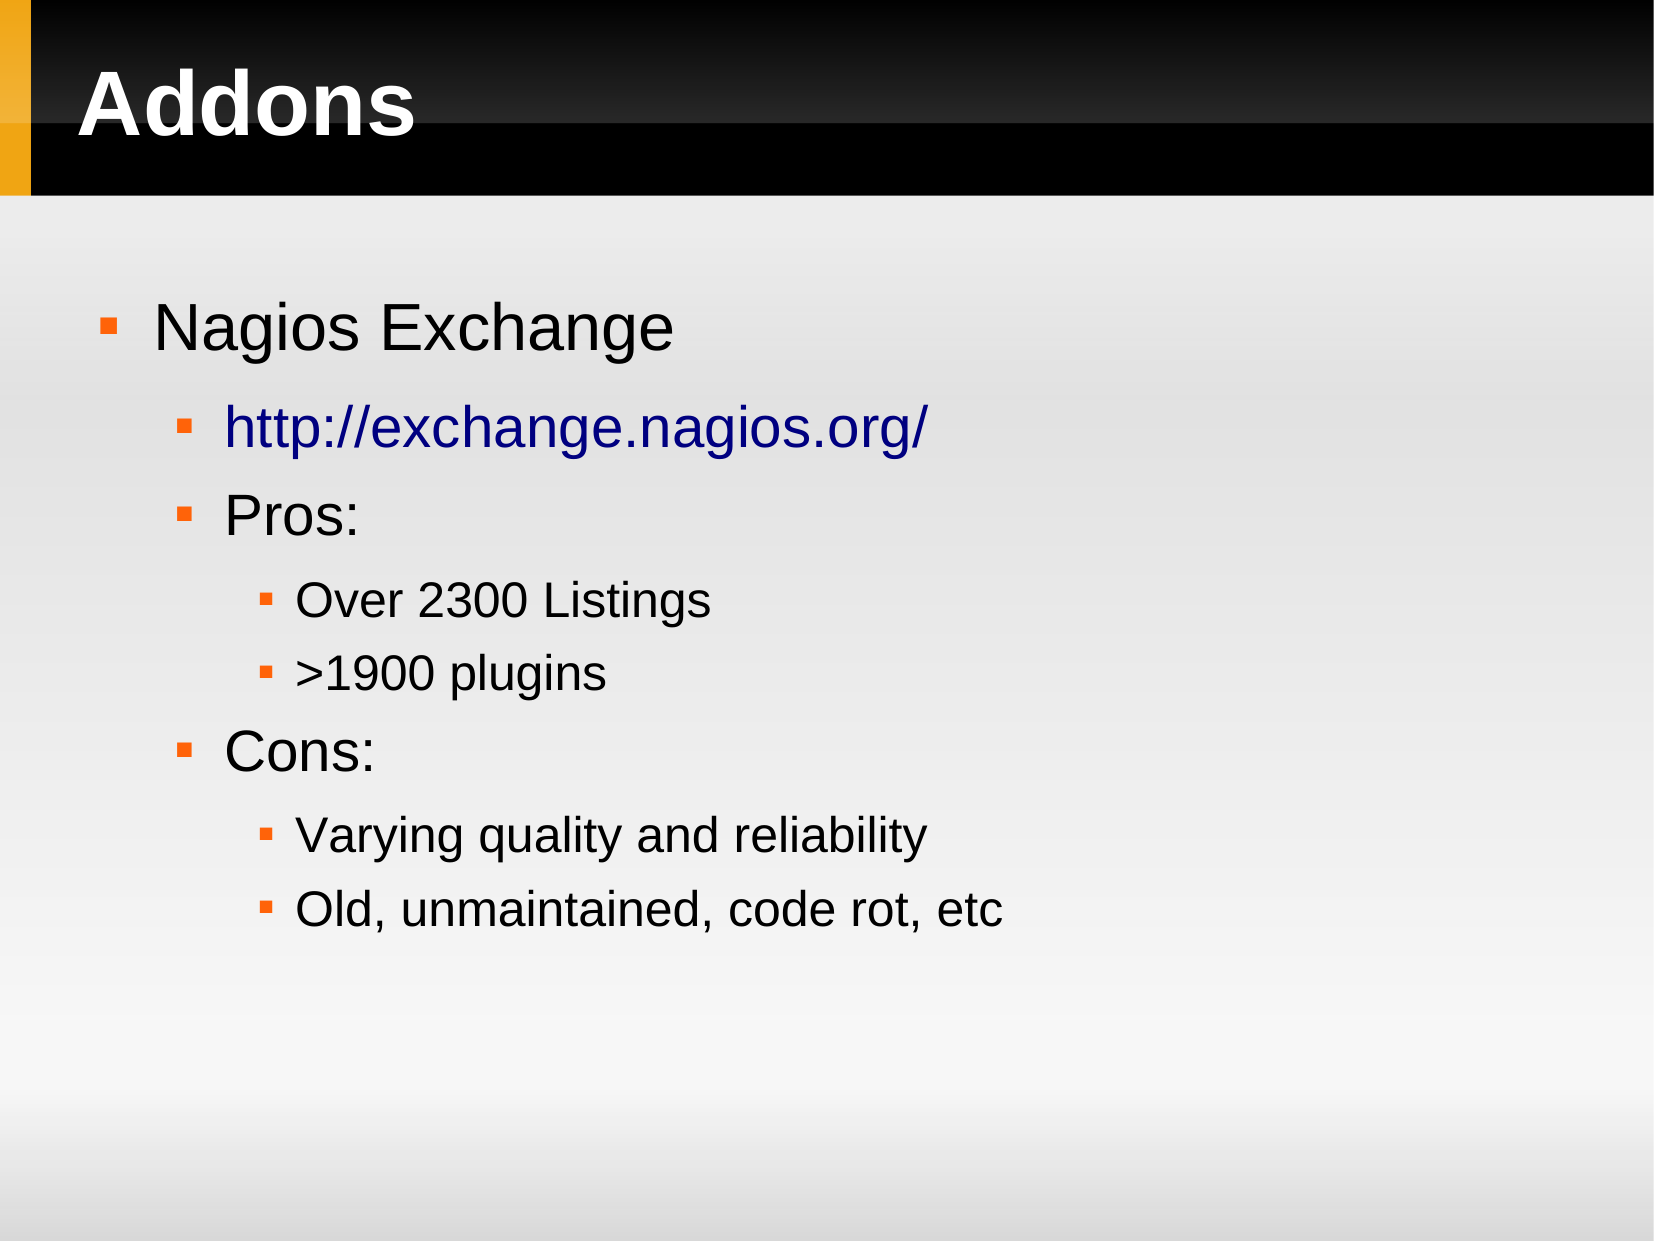

# Addons
Nagios Exchange
http://exchange.nagios.org/
Pros:
Over 2300 Listings
>1900 plugins
Cons:
Varying quality and reliability
Old, unmaintained, code rot, etc